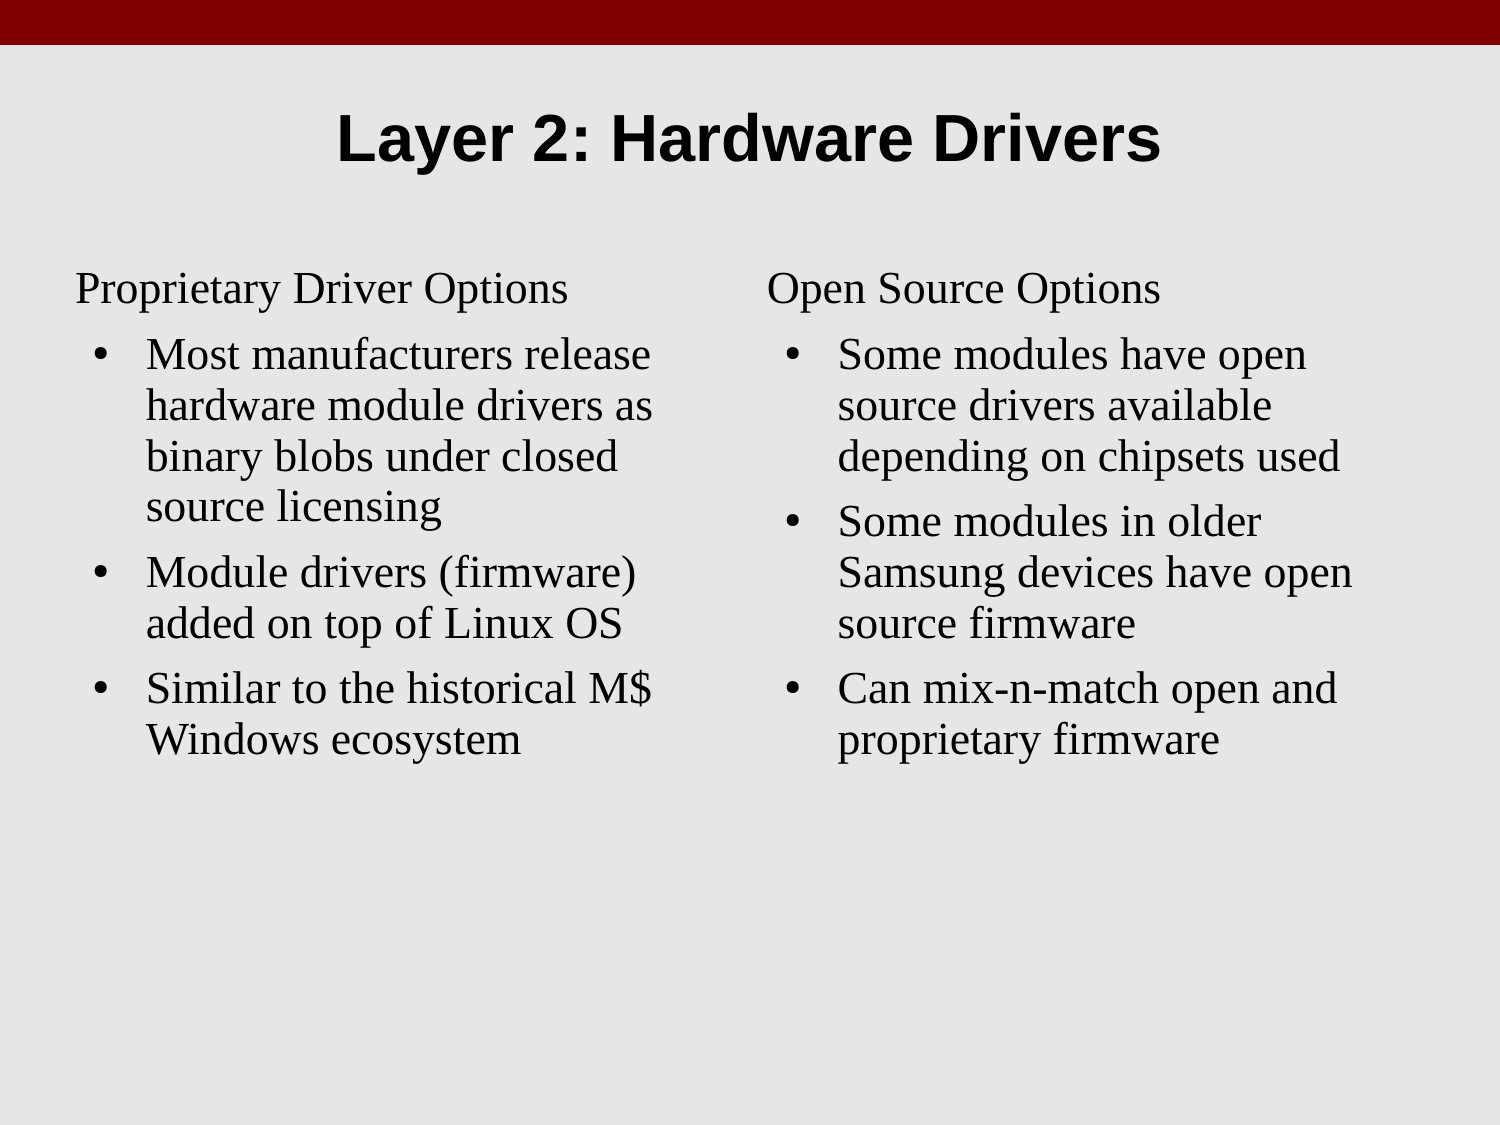

# Layer 2: Hardware Drivers
Proprietary Driver Options
Most manufacturers release hardware module drivers as binary blobs under closed source licensing
Module drivers (firmware) added on top of Linux OS
Similar to the historical M$ Windows ecosystem
Open Source Options
Some modules have open source drivers available depending on chipsets used
Some modules in older Samsung devices have open source firmware
Can mix-n-match open and proprietary firmware